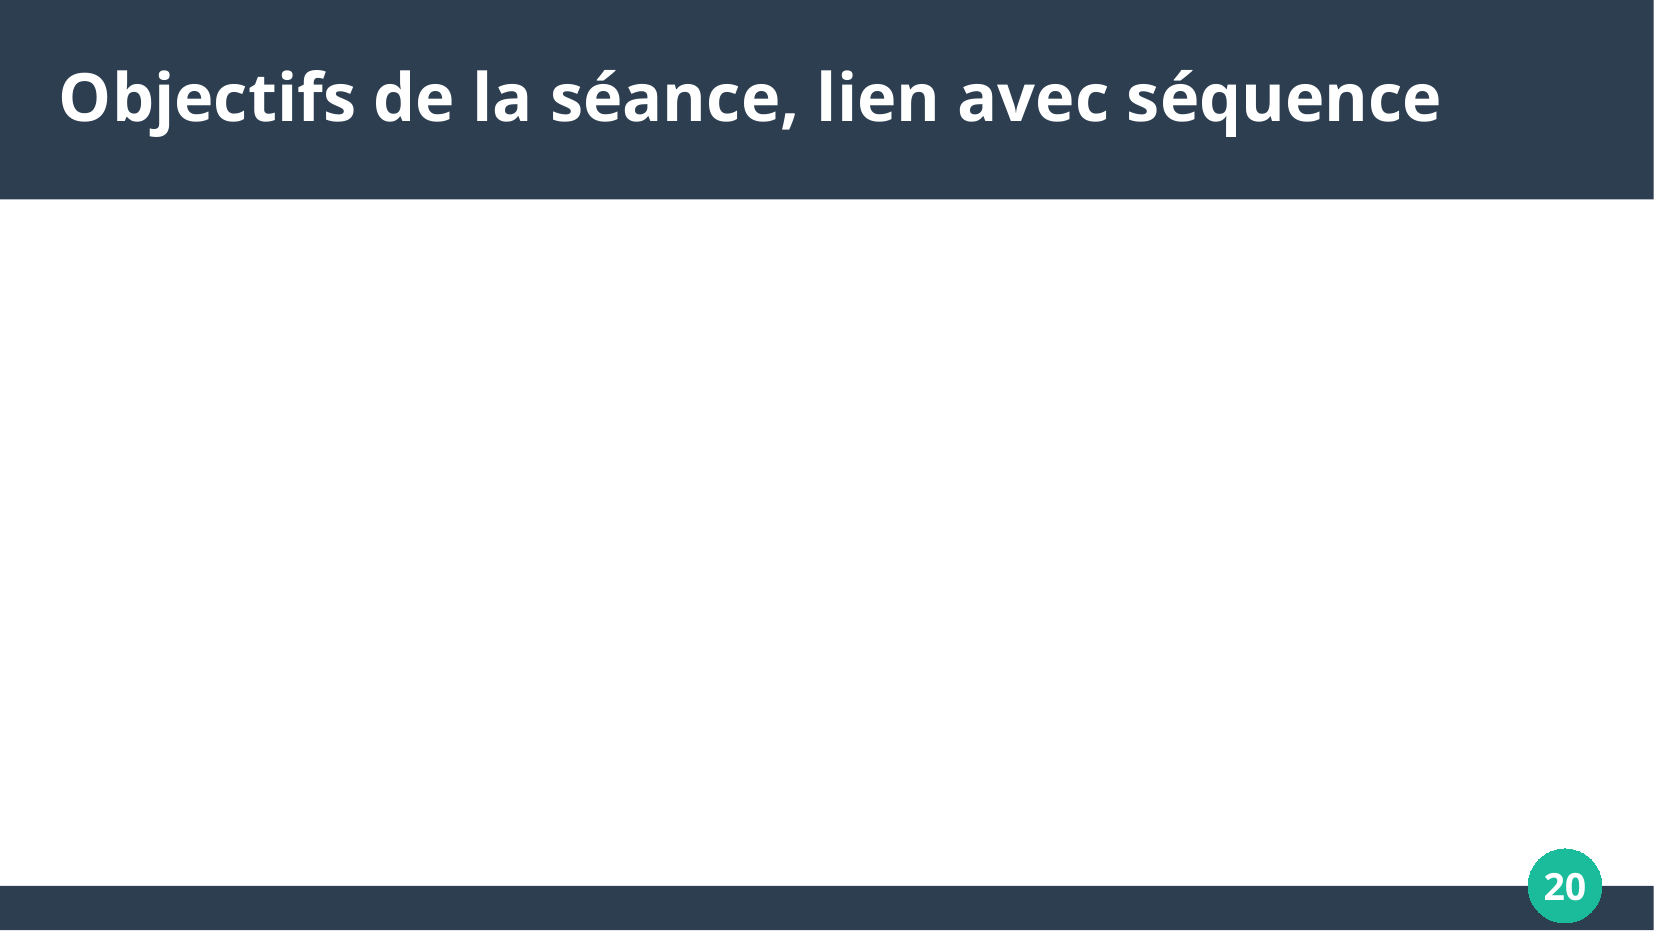

# Objectifs de la séance, lien avec séquence
20